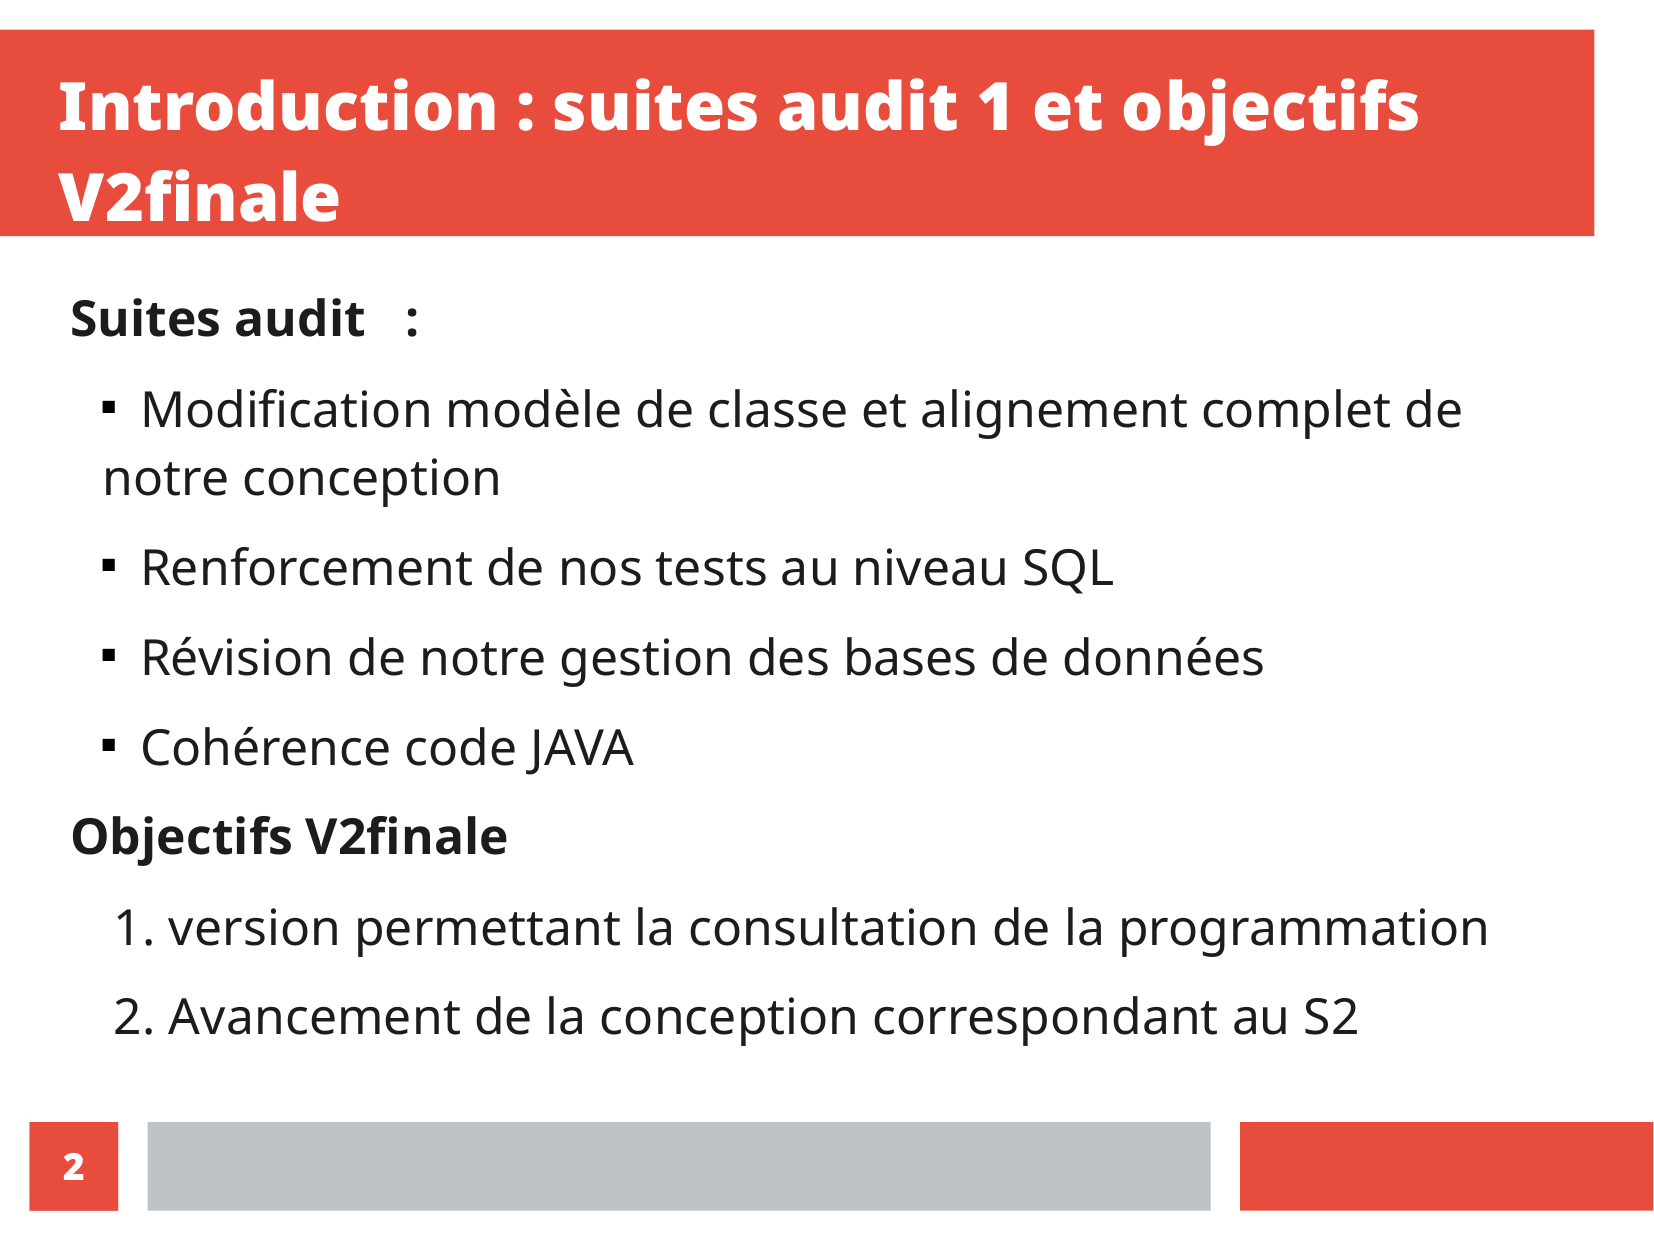

Introduction : suites audit 1 et objectifs V2finale
# Suites audit :
 Modification modèle de classe et alignement complet de notre conception
 Renforcement de nos tests au niveau SQL
 Révision de notre gestion des bases de données
 Cohérence code JAVA
Objectifs V2finale
1. version permettant la consultation de la programmation
2. Avancement de la conception correspondant au S2
2